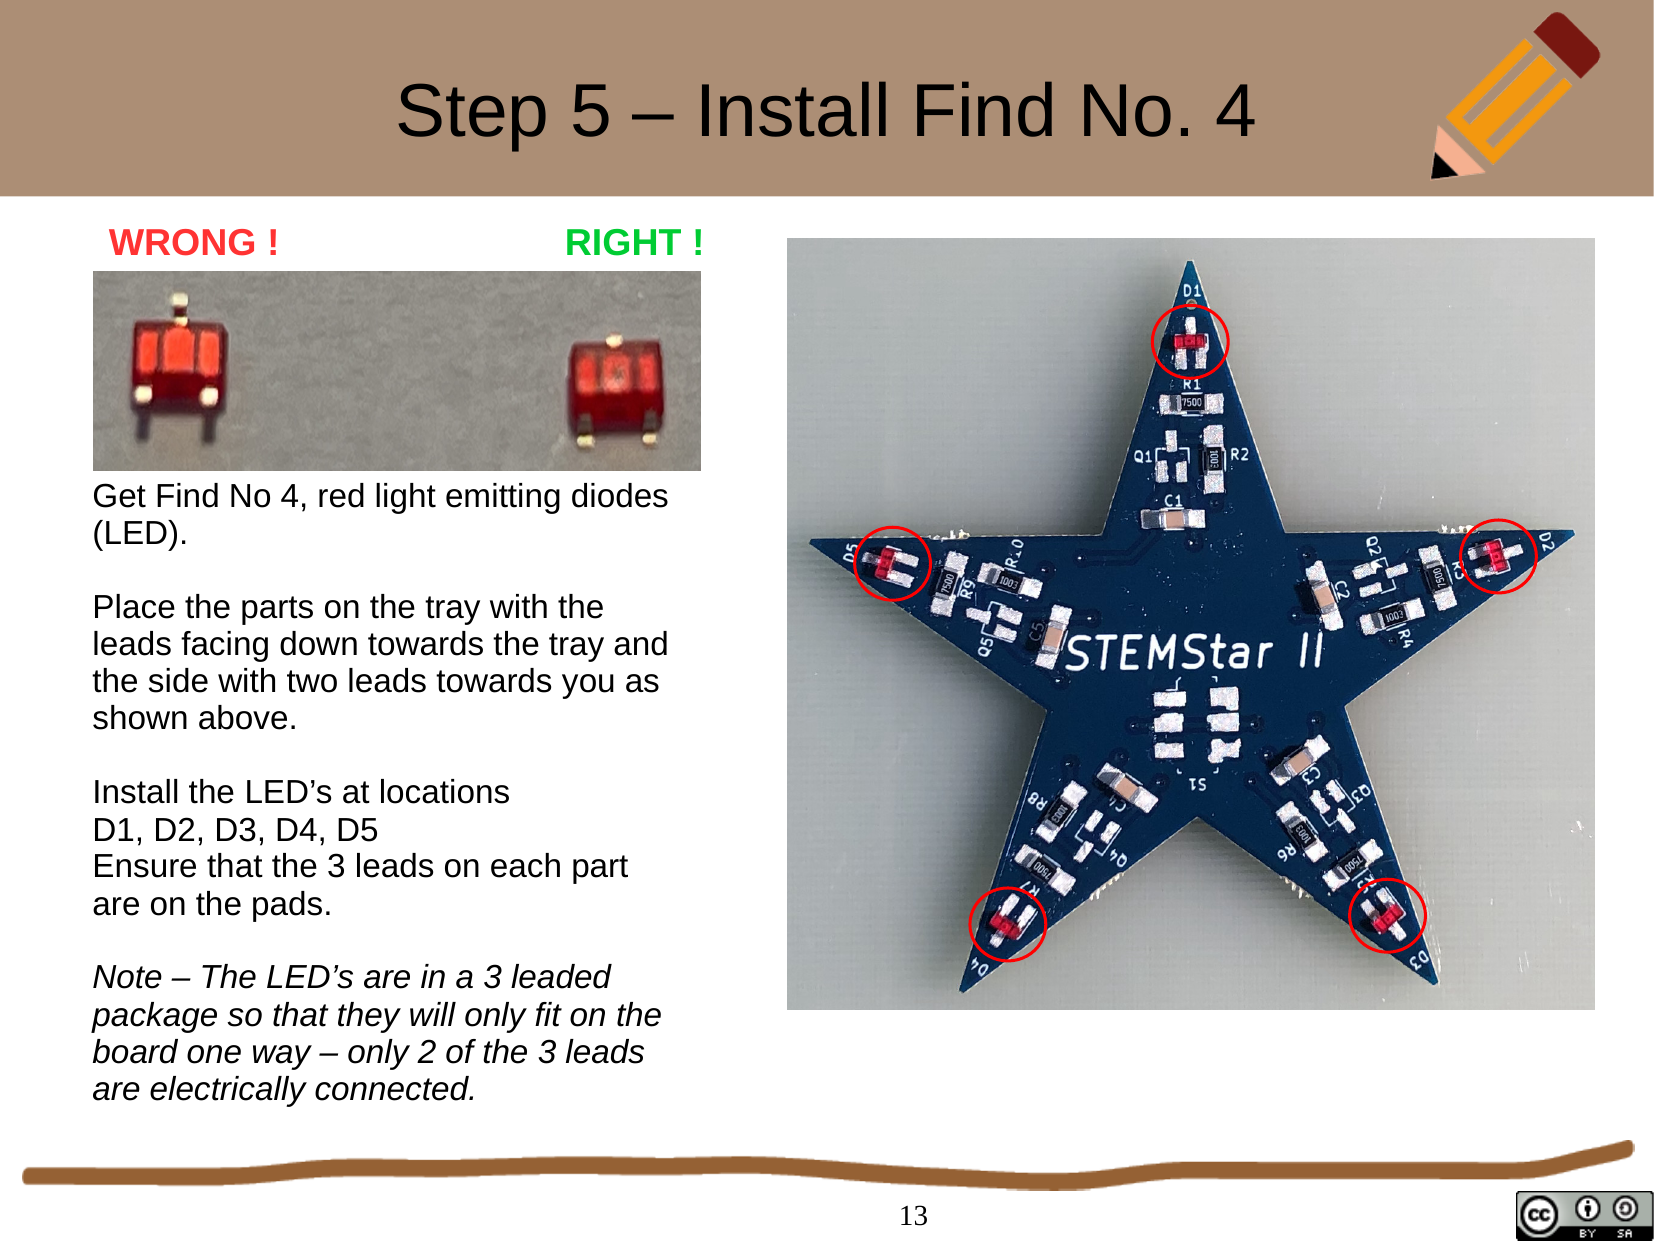

# Step 5 – Install Find No. 4
WRONG !
RIGHT !
Get Find No 4, red light emitting diodes (LED).
Place the parts on the tray with the leads facing down towards the tray and the side with two leads towards you as shown above.
Install the LED’s at locations
D1, D2, D3, D4, D5
Ensure that the 3 leads on each part are on the pads.
Note – The LED’s are in a 3 leaded package so that they will only fit on the board one way – only 2 of the 3 leads are electrically connected.
13